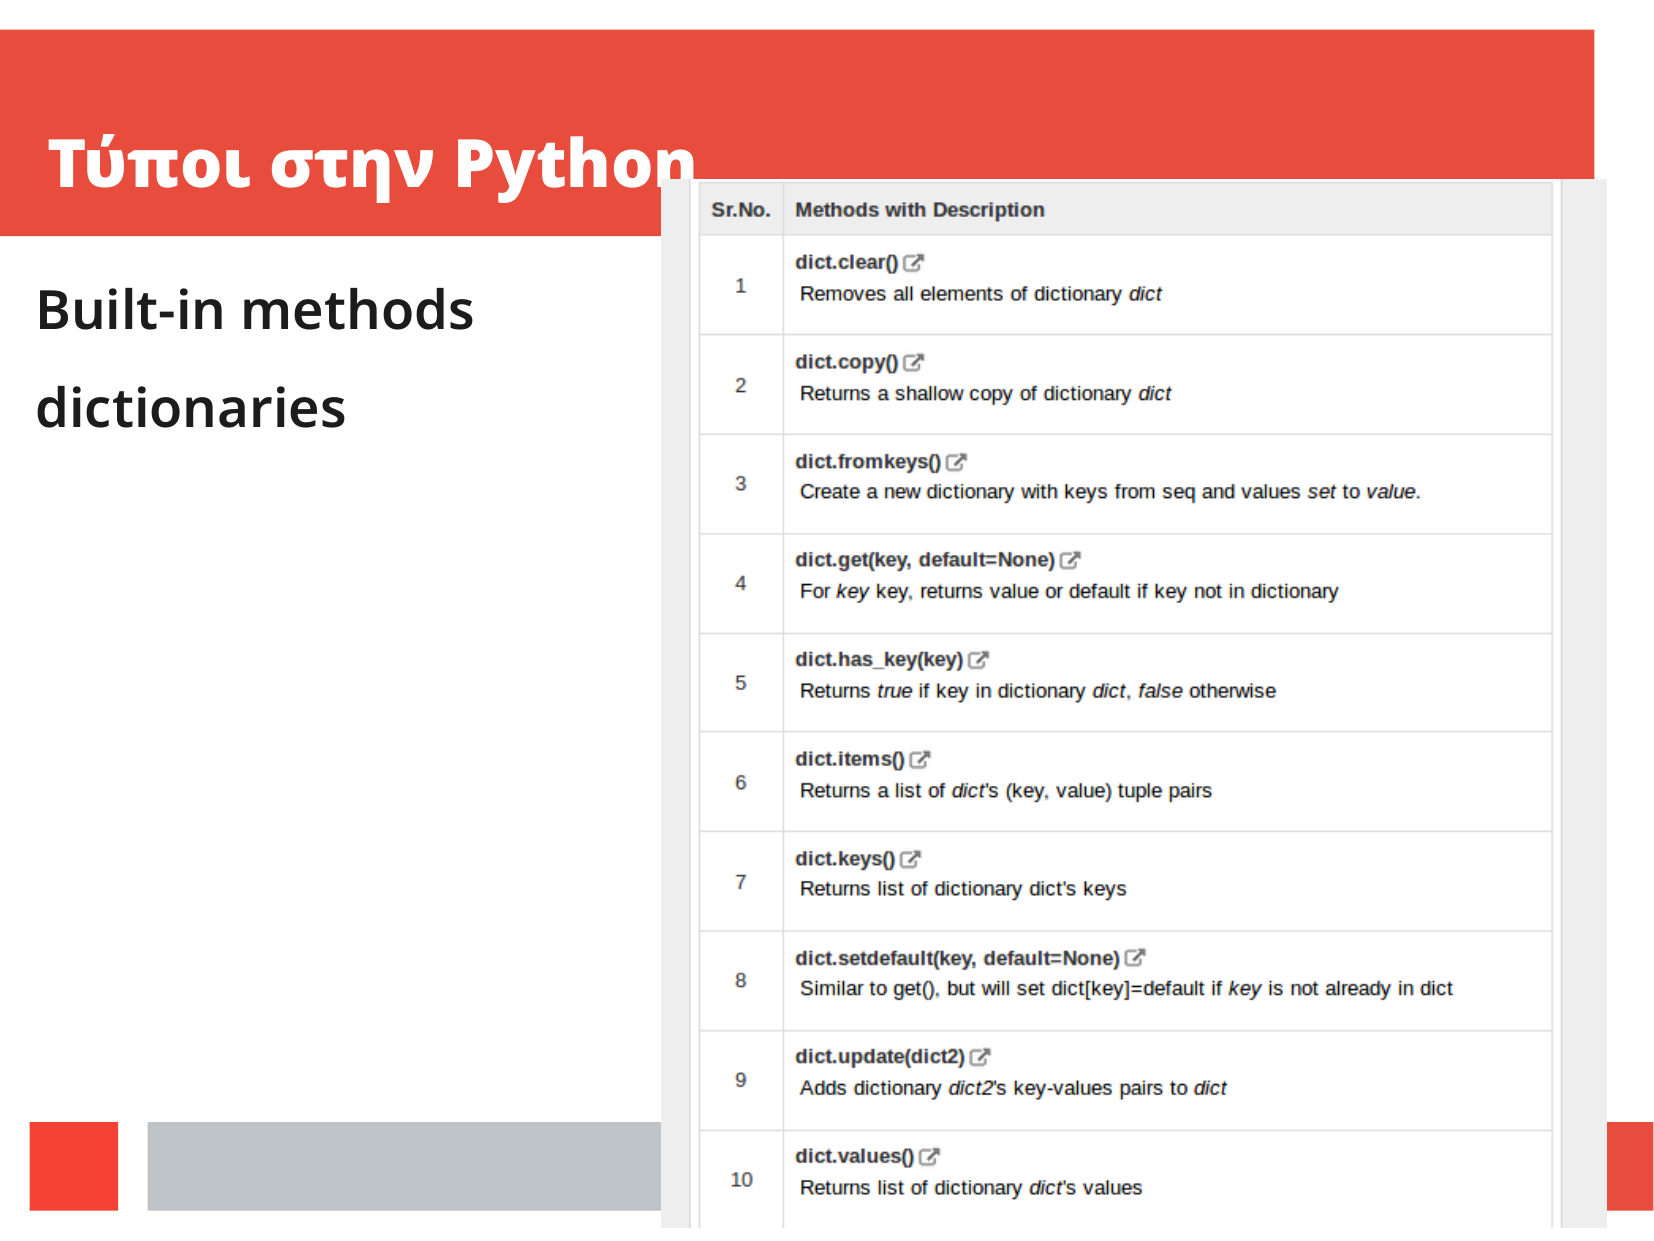

# Τύποι στην Python
Built-in methods
dictionaries